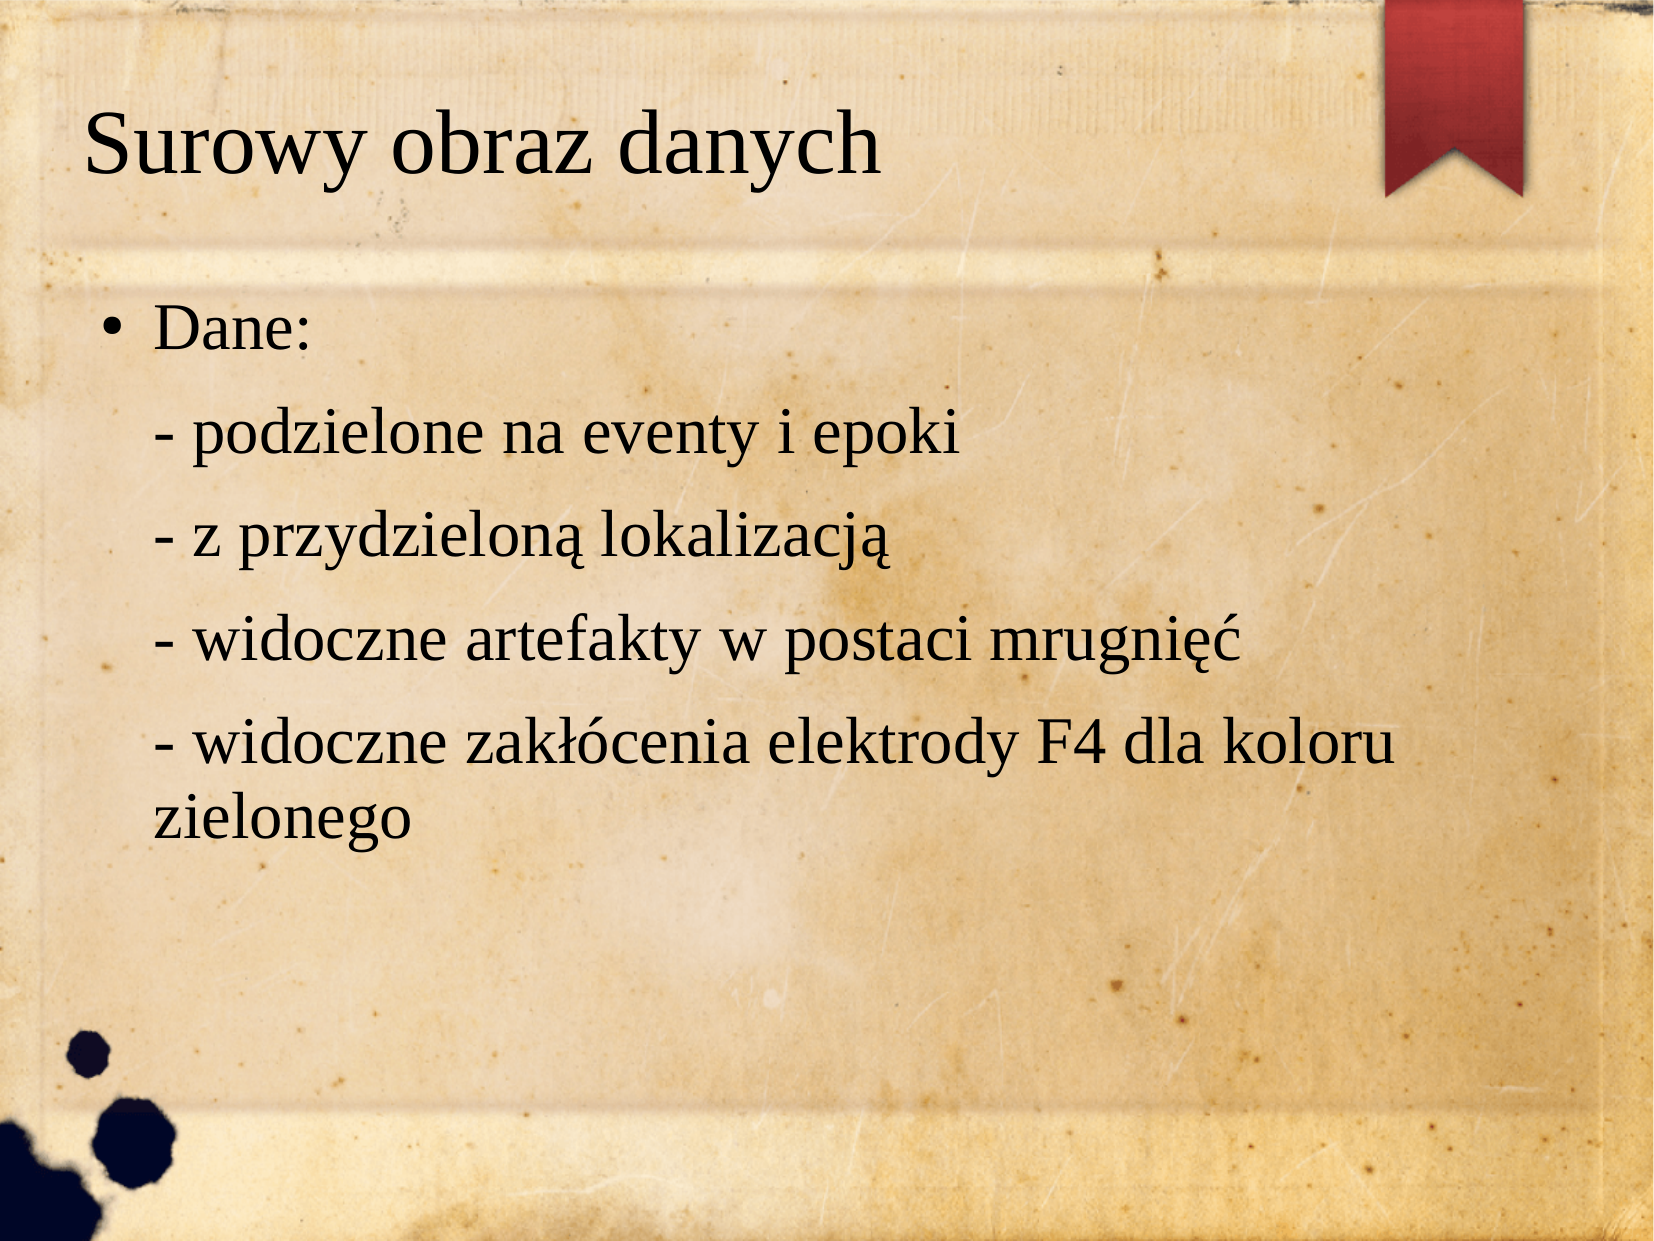

# Surowy obraz danych
Dane:
- podzielone na eventy i epoki
- z przydzieloną lokalizacją
- widoczne artefakty w postaci mrugnięć
- widoczne zakłócenia elektrody F4 dla koloru zielonego